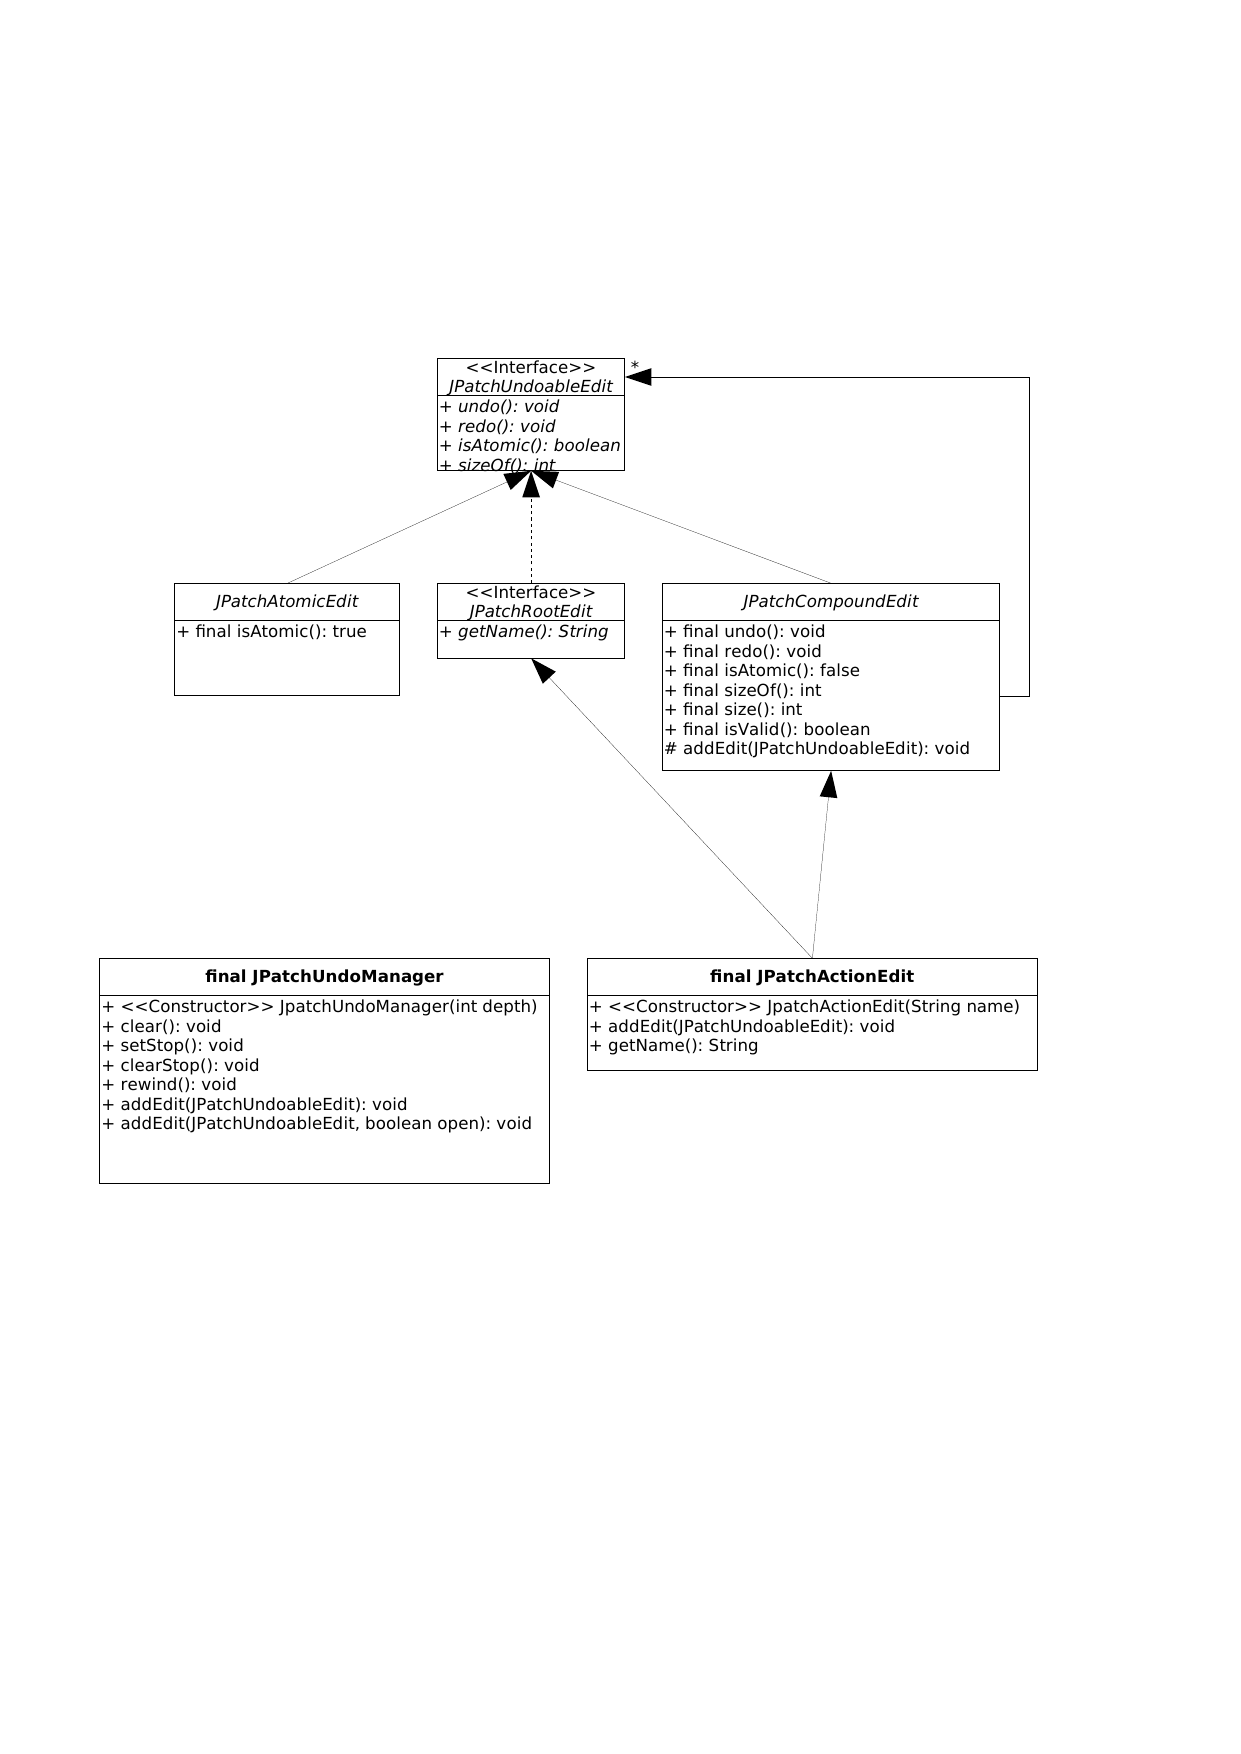

<<Interface>>
JPatchUndoableEdit
*
+ undo(): void
+ redo(): void
+ isAtomic(): boolean
+ sizeOf(): int
JPatchAtomicEdit
<<Interface>>
JPatchRootEdit
JPatchCompoundEdit
+ final isAtomic(): true
+ getName(): String
+ final undo(): void
+ final redo(): void
+ final isAtomic(): false
+ final sizeOf(): int
+ final size(): int
+ final isValid(): boolean
# addEdit(JPatchUndoableEdit): void
final JPatchUndoManager
final JPatchActionEdit
+ <<Constructor>> JpatchUndoManager(int depth)
+ clear(): void
+ setStop(): void
+ clearStop(): void
+ rewind(): void
+ addEdit(JPatchUndoableEdit): void
+ addEdit(JPatchUndoableEdit, boolean open): void
+ <<Constructor>> JpatchActionEdit(String name)
+ addEdit(JPatchUndoableEdit): void
+ getName(): String